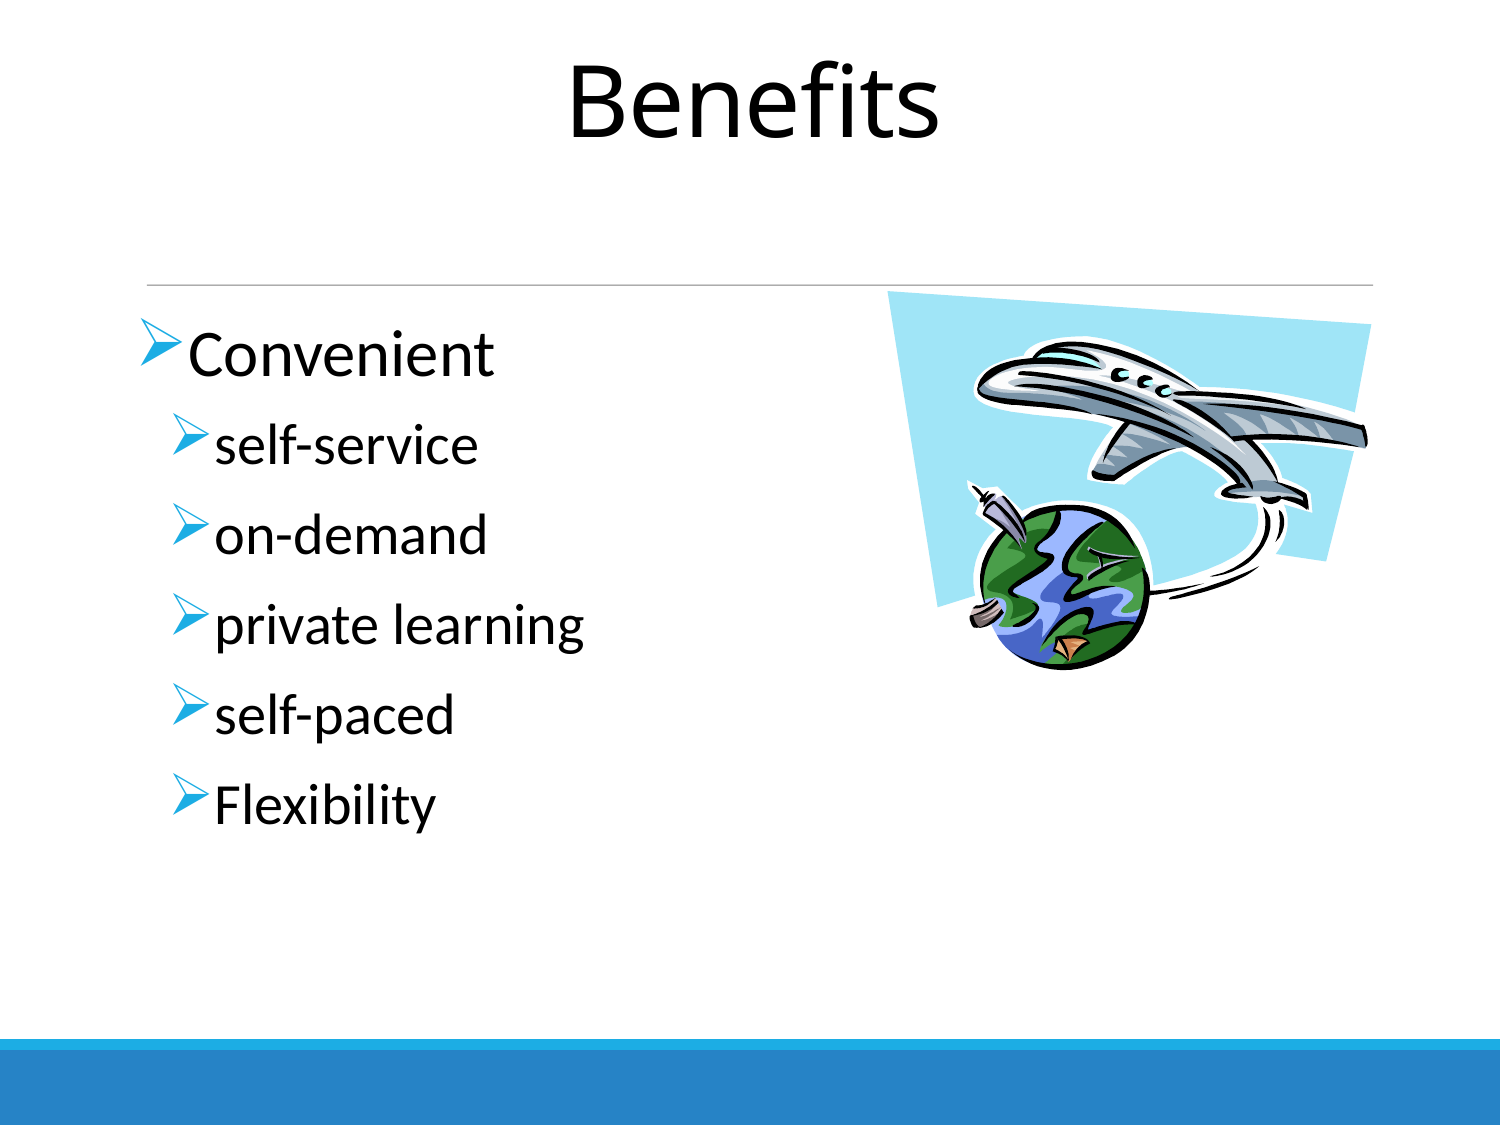

# Benefits
Convenient
self-service
on-demand
private learning
self-paced
Flexibility